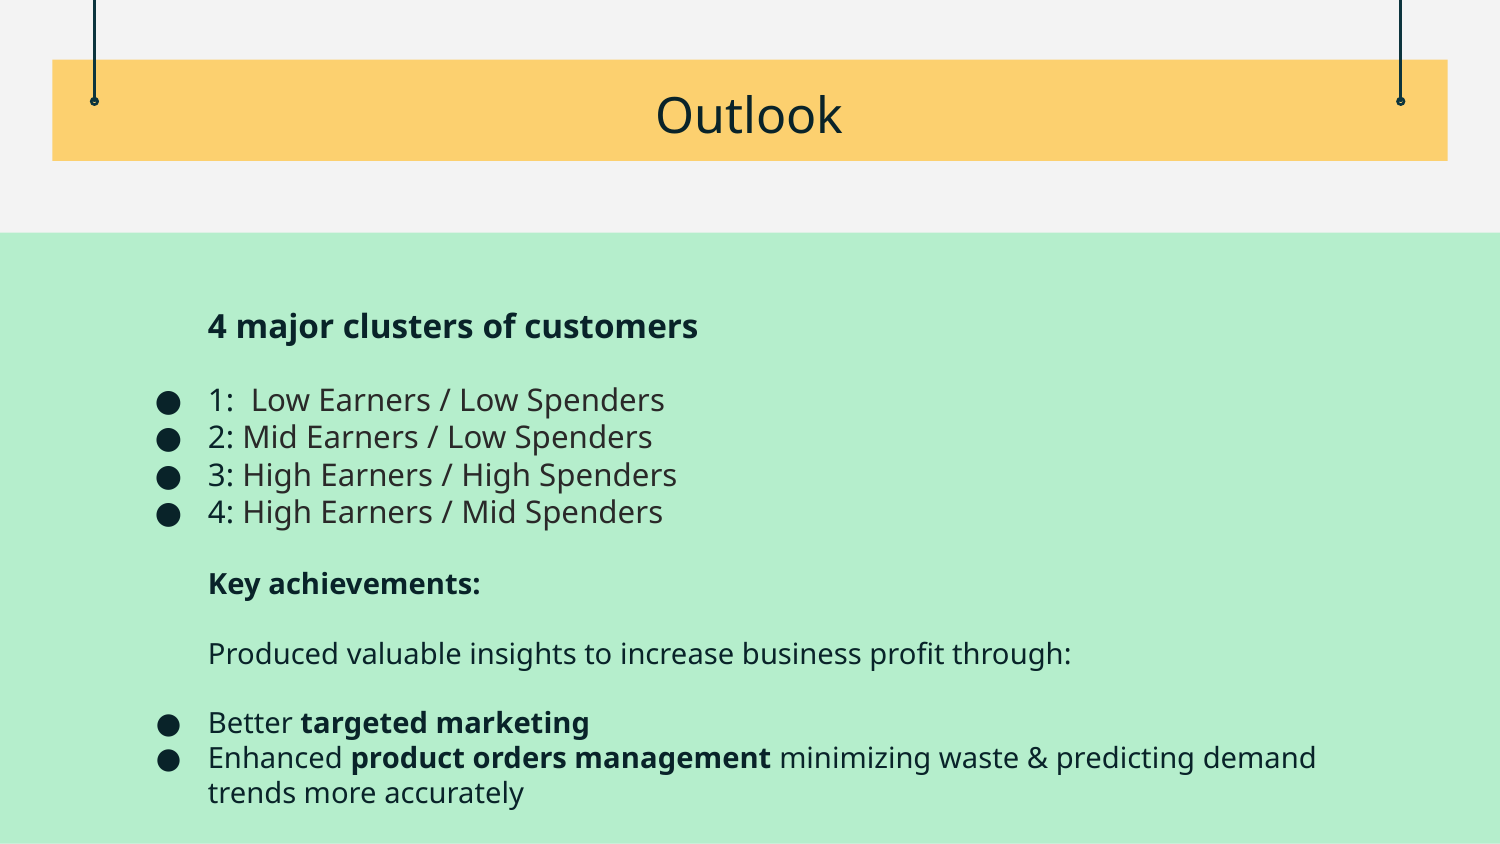

# Outlook
4 major clusters of customers
1: Low Earners / Low Spenders
2: Mid Earners / Low Spenders
3: High Earners / High Spenders
4: High Earners / Mid Spenders
	Key achievements:
Produced valuable insights to increase business profit through:
Better targeted marketing
Enhanced product orders management minimizing waste & predicting demand trends more accurately